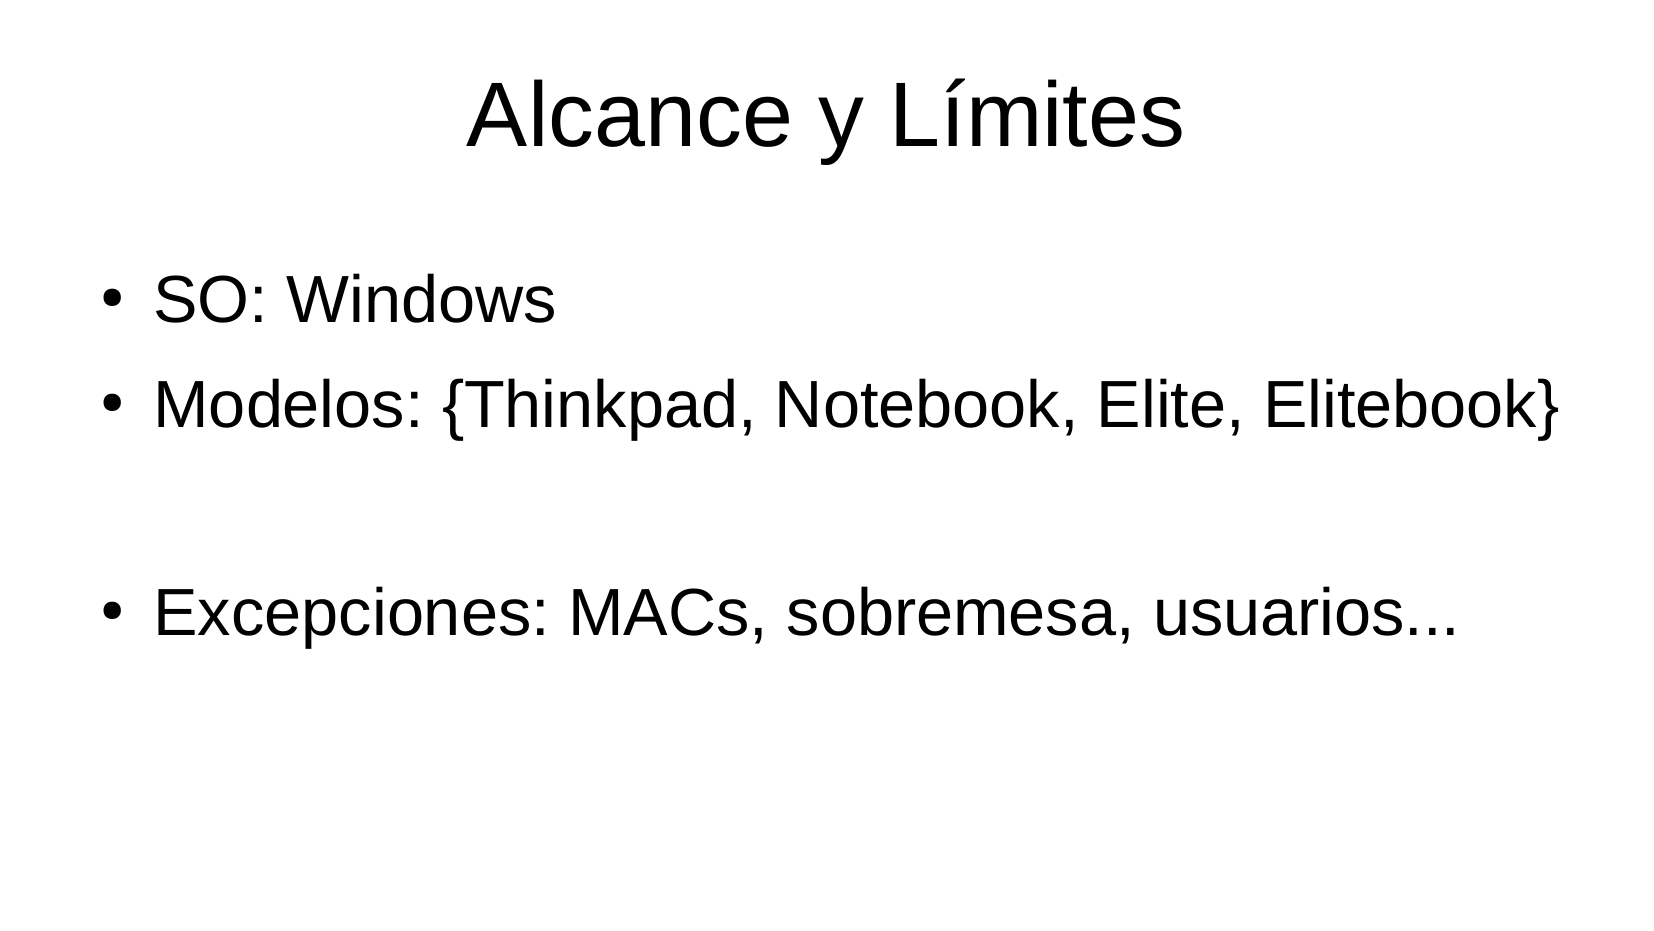

# Alcance y Límites
SO: Windows
Modelos: {Thinkpad, Notebook, Elite, Elitebook}
Excepciones: MACs, sobremesa, usuarios...